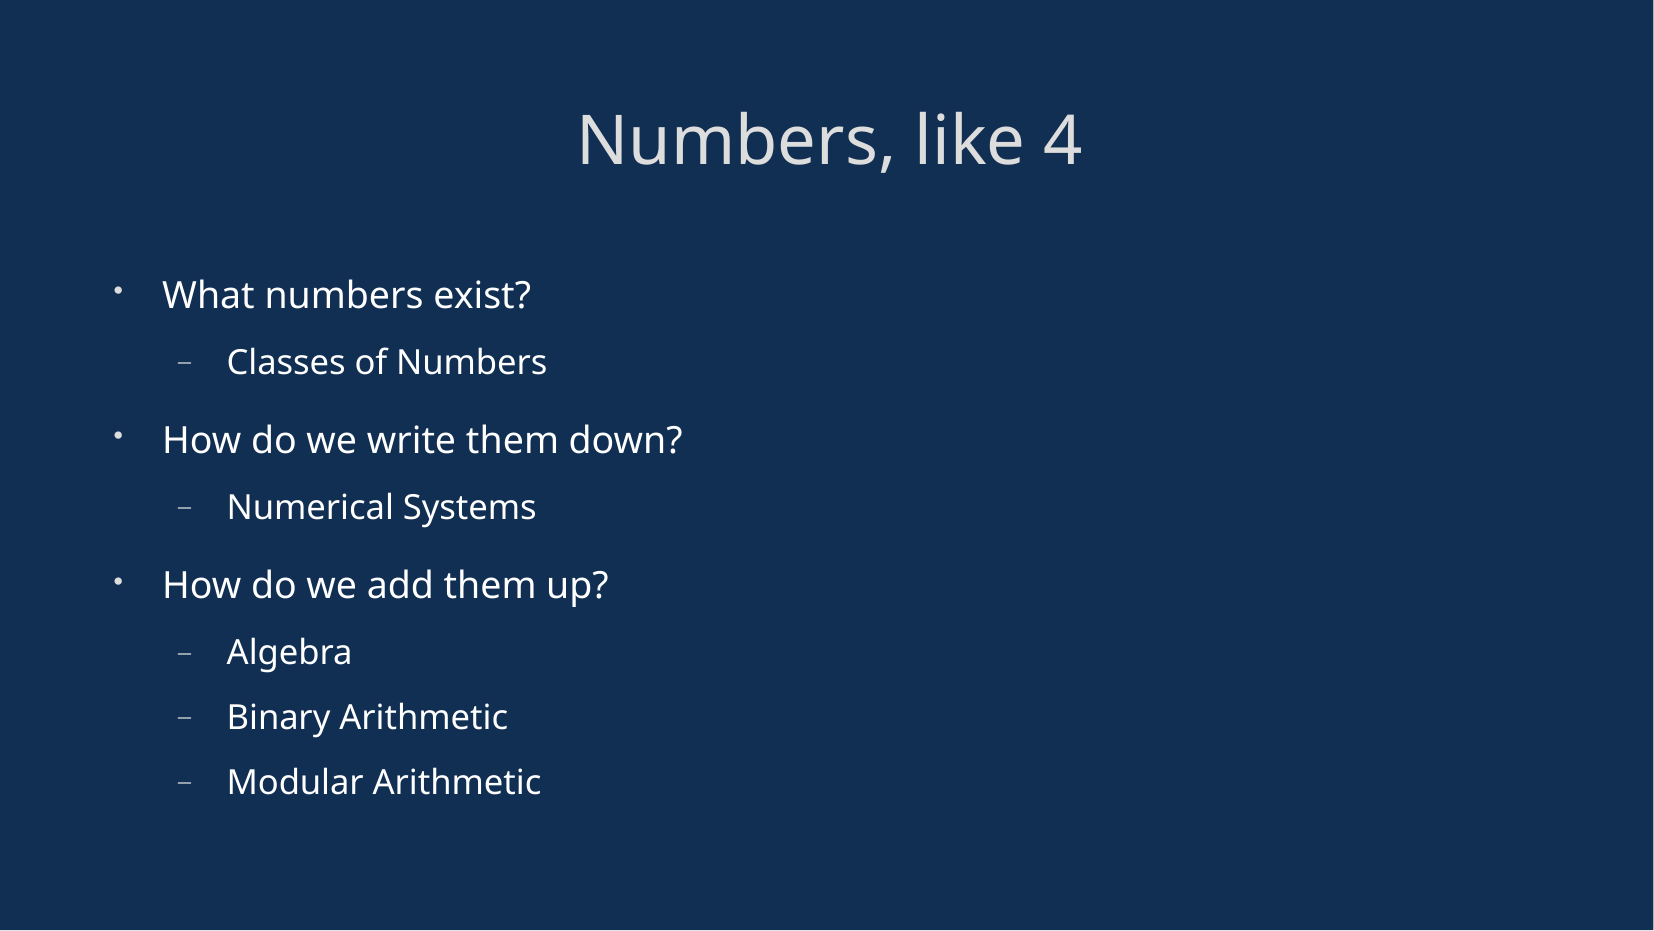

# Numbers, like 4
What numbers exist?
Classes of Numbers
How do we write them down?
Numerical Systems
How do we add them up?
Algebra
Binary Arithmetic
Modular Arithmetic